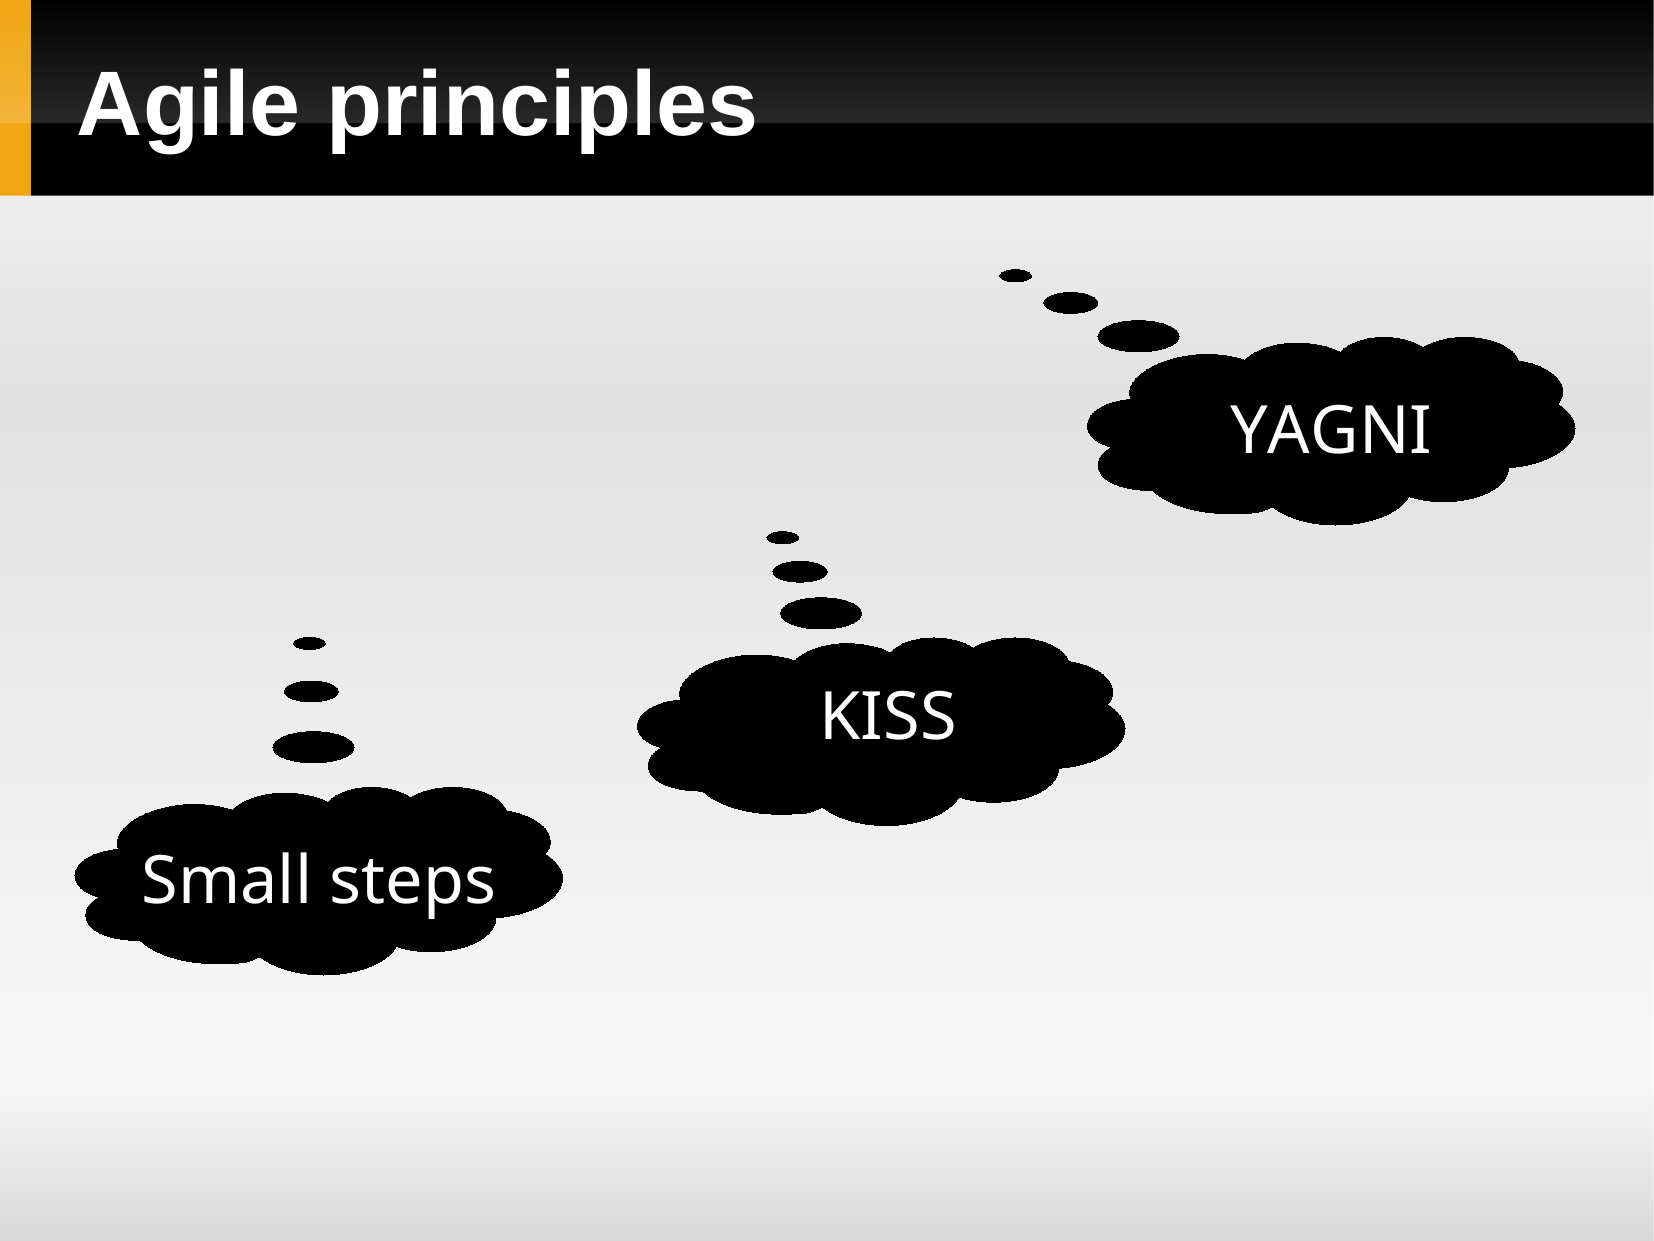

# Agile principles
YAGNI
KISS
Small steps